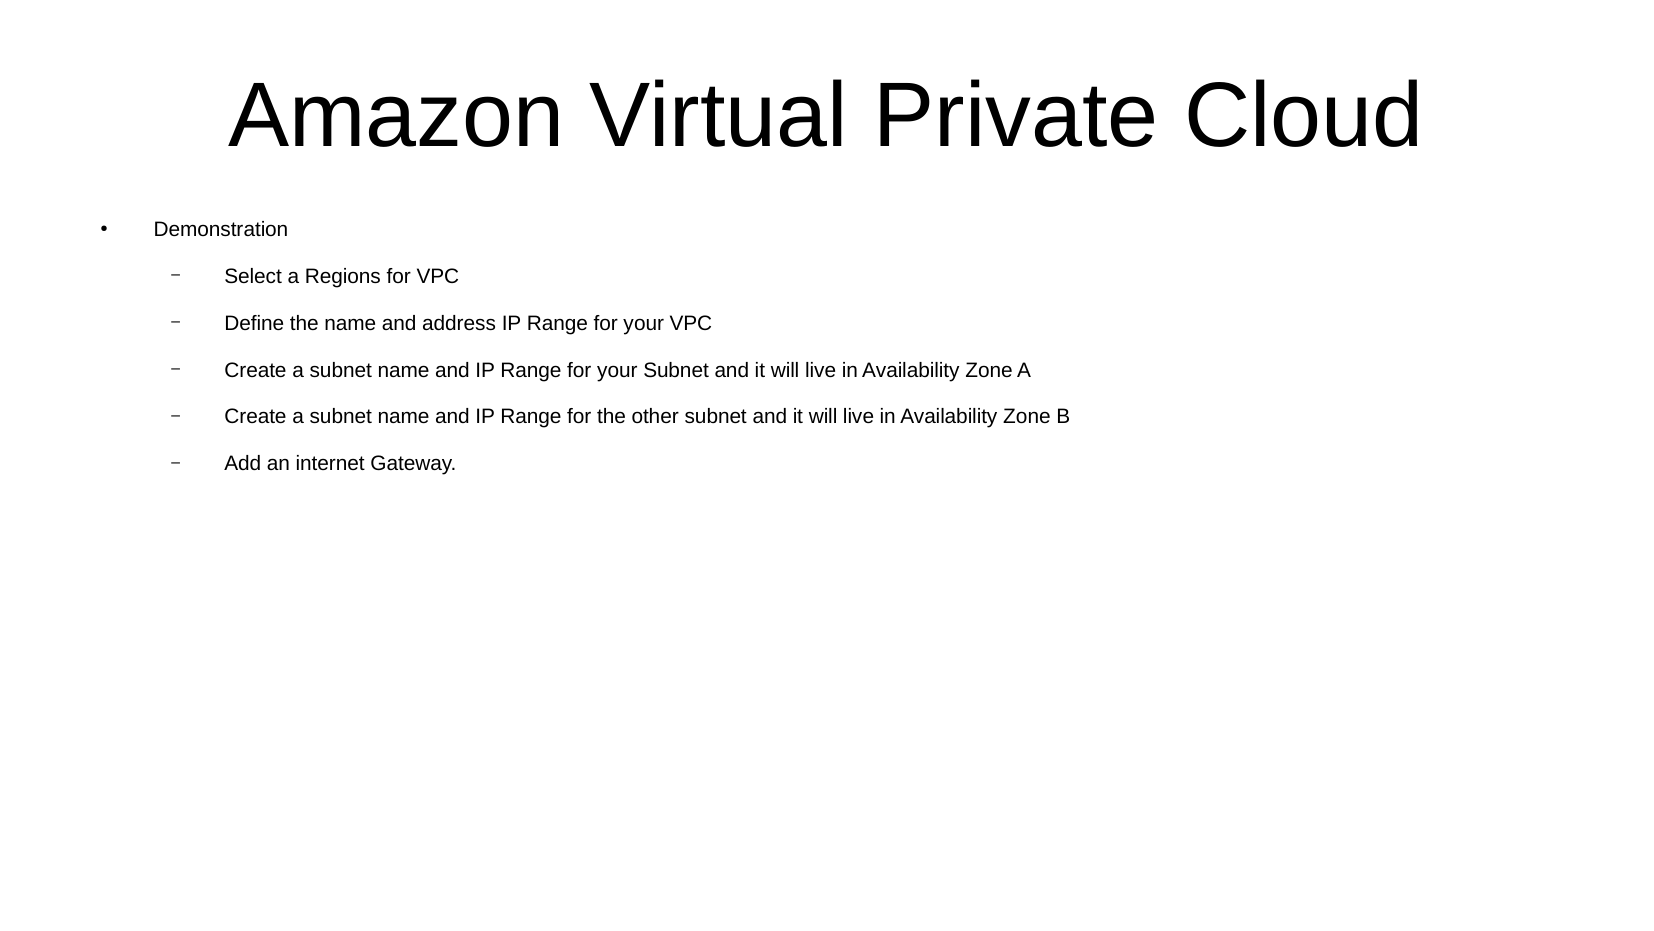

# Amazon Virtual Private Cloud
Demonstration
Select a Regions for VPC
Define the name and address IP Range for your VPC
Create a subnet name and IP Range for your Subnet and it will live in Availability Zone A
Create a subnet name and IP Range for the other subnet and it will live in Availability Zone B
Add an internet Gateway.